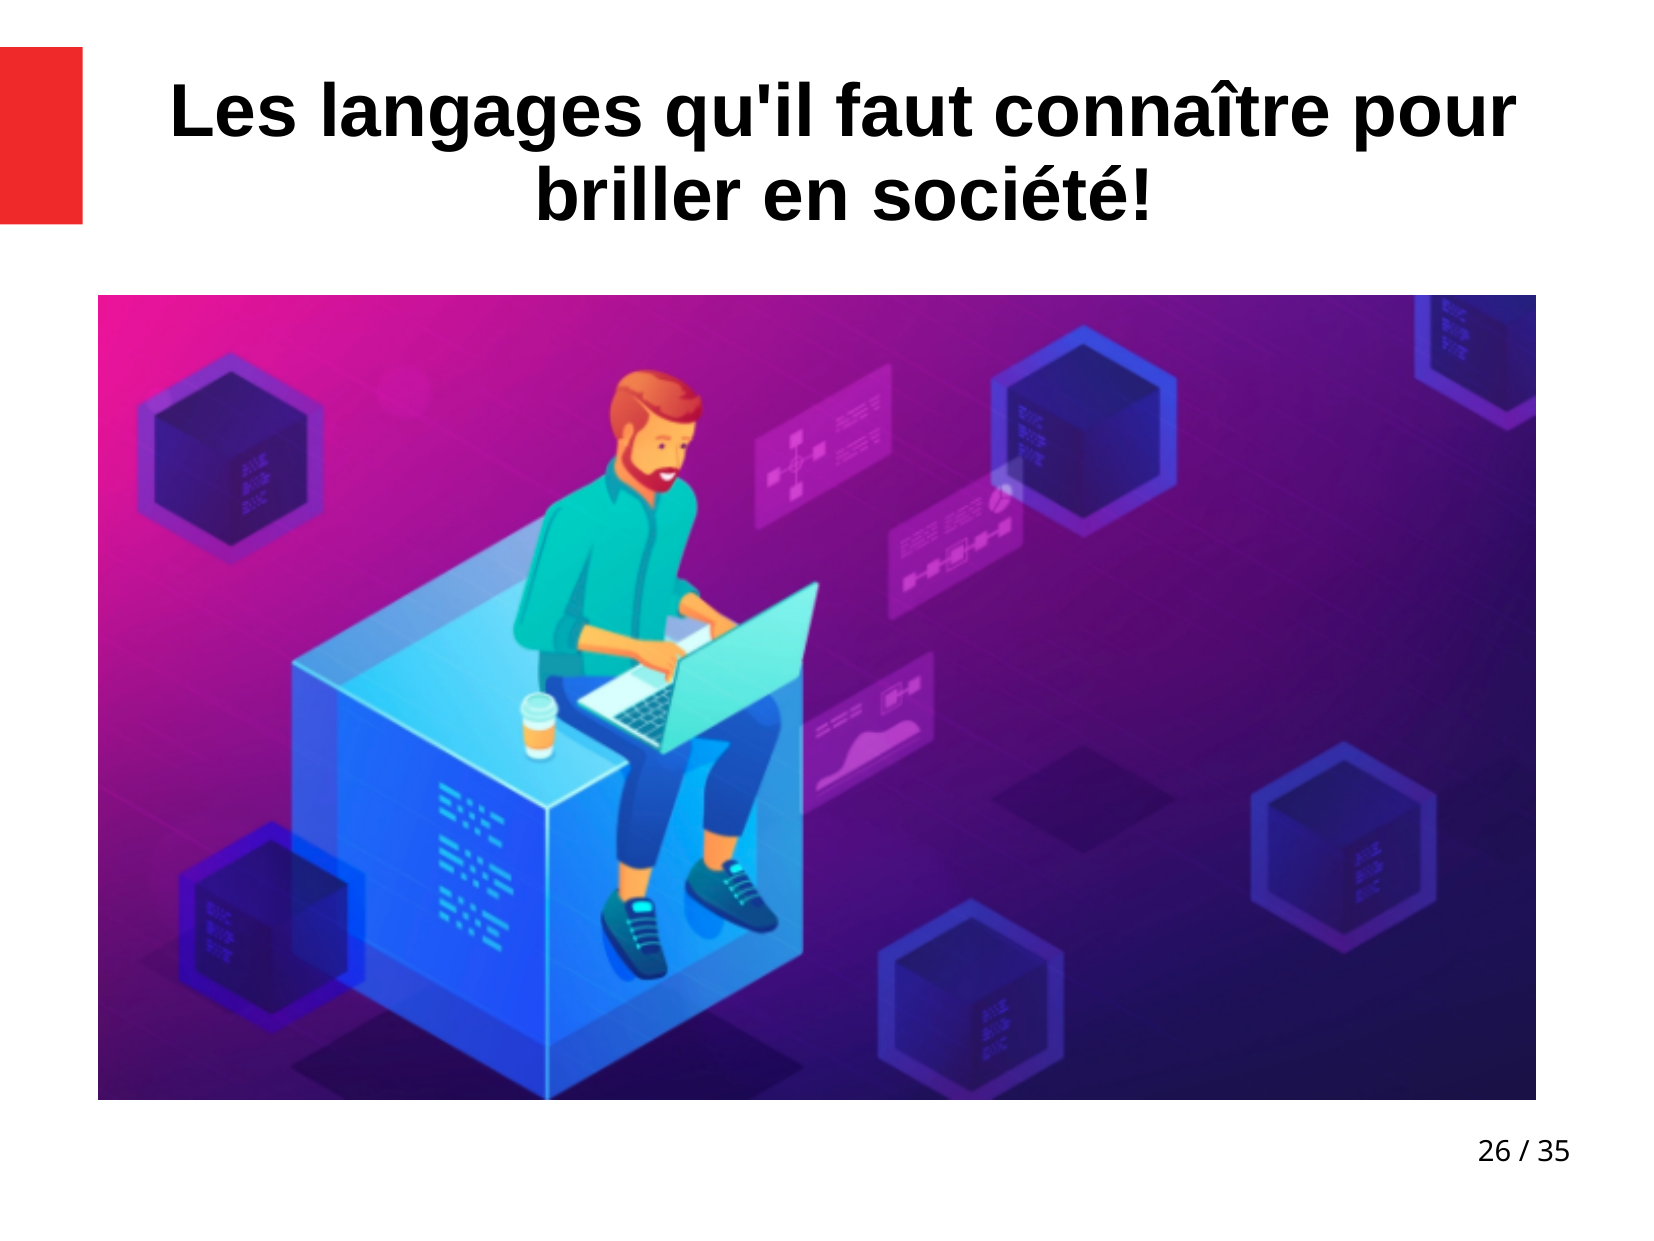

# Les langages qu'il faut connaître pour briller en société!
26